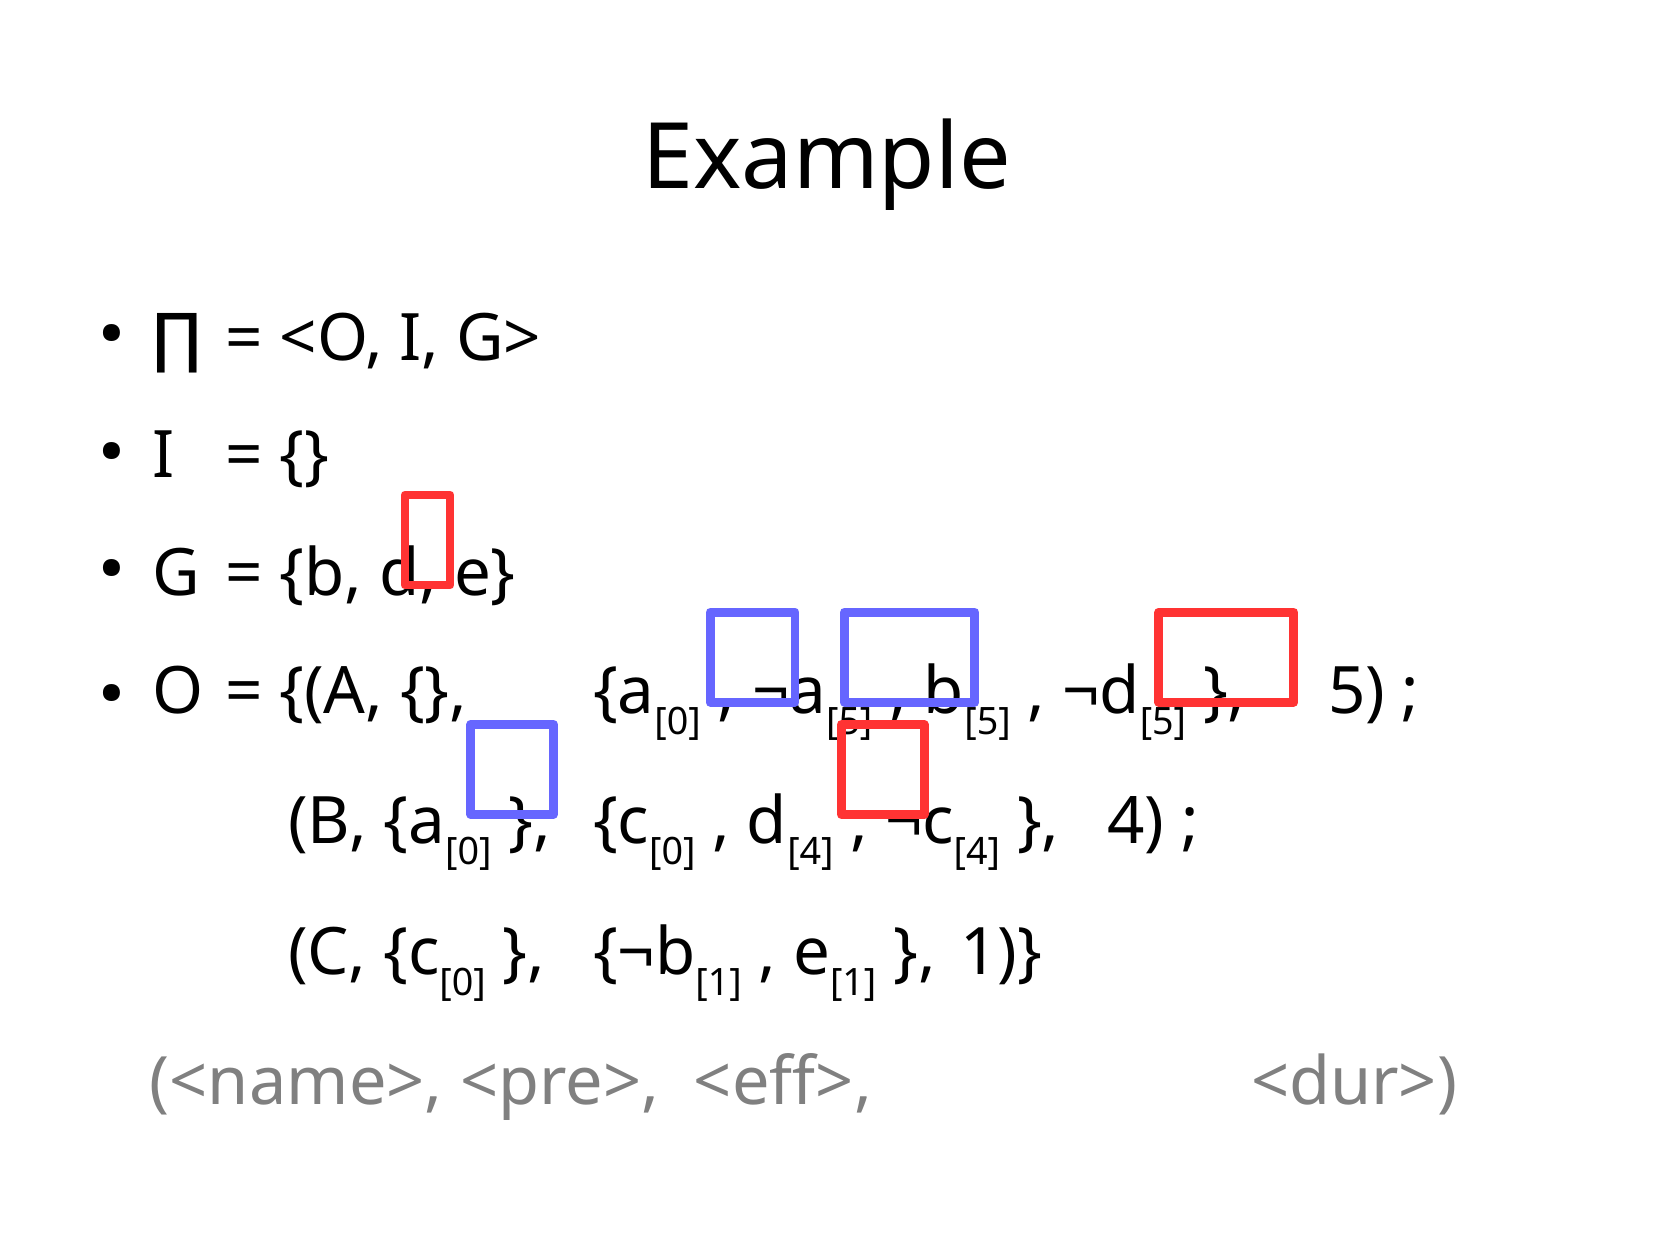

# Example
∏ 	= <O, I, G>
I 	= {}
G 	= {b, d, e}
O 	= {(A, {},		{a[0] , ¬a[5] , b[5] , ¬d[5] }, 	5) ;
 (B, {a[0] }, 	{c[0] , d[4] , ¬c[4] }, 				4) ;
 (C, {c[0] }, 	{¬b[1] , e[1] }, 					1)}
(<name>, <pre>, <eff>, <dur>)